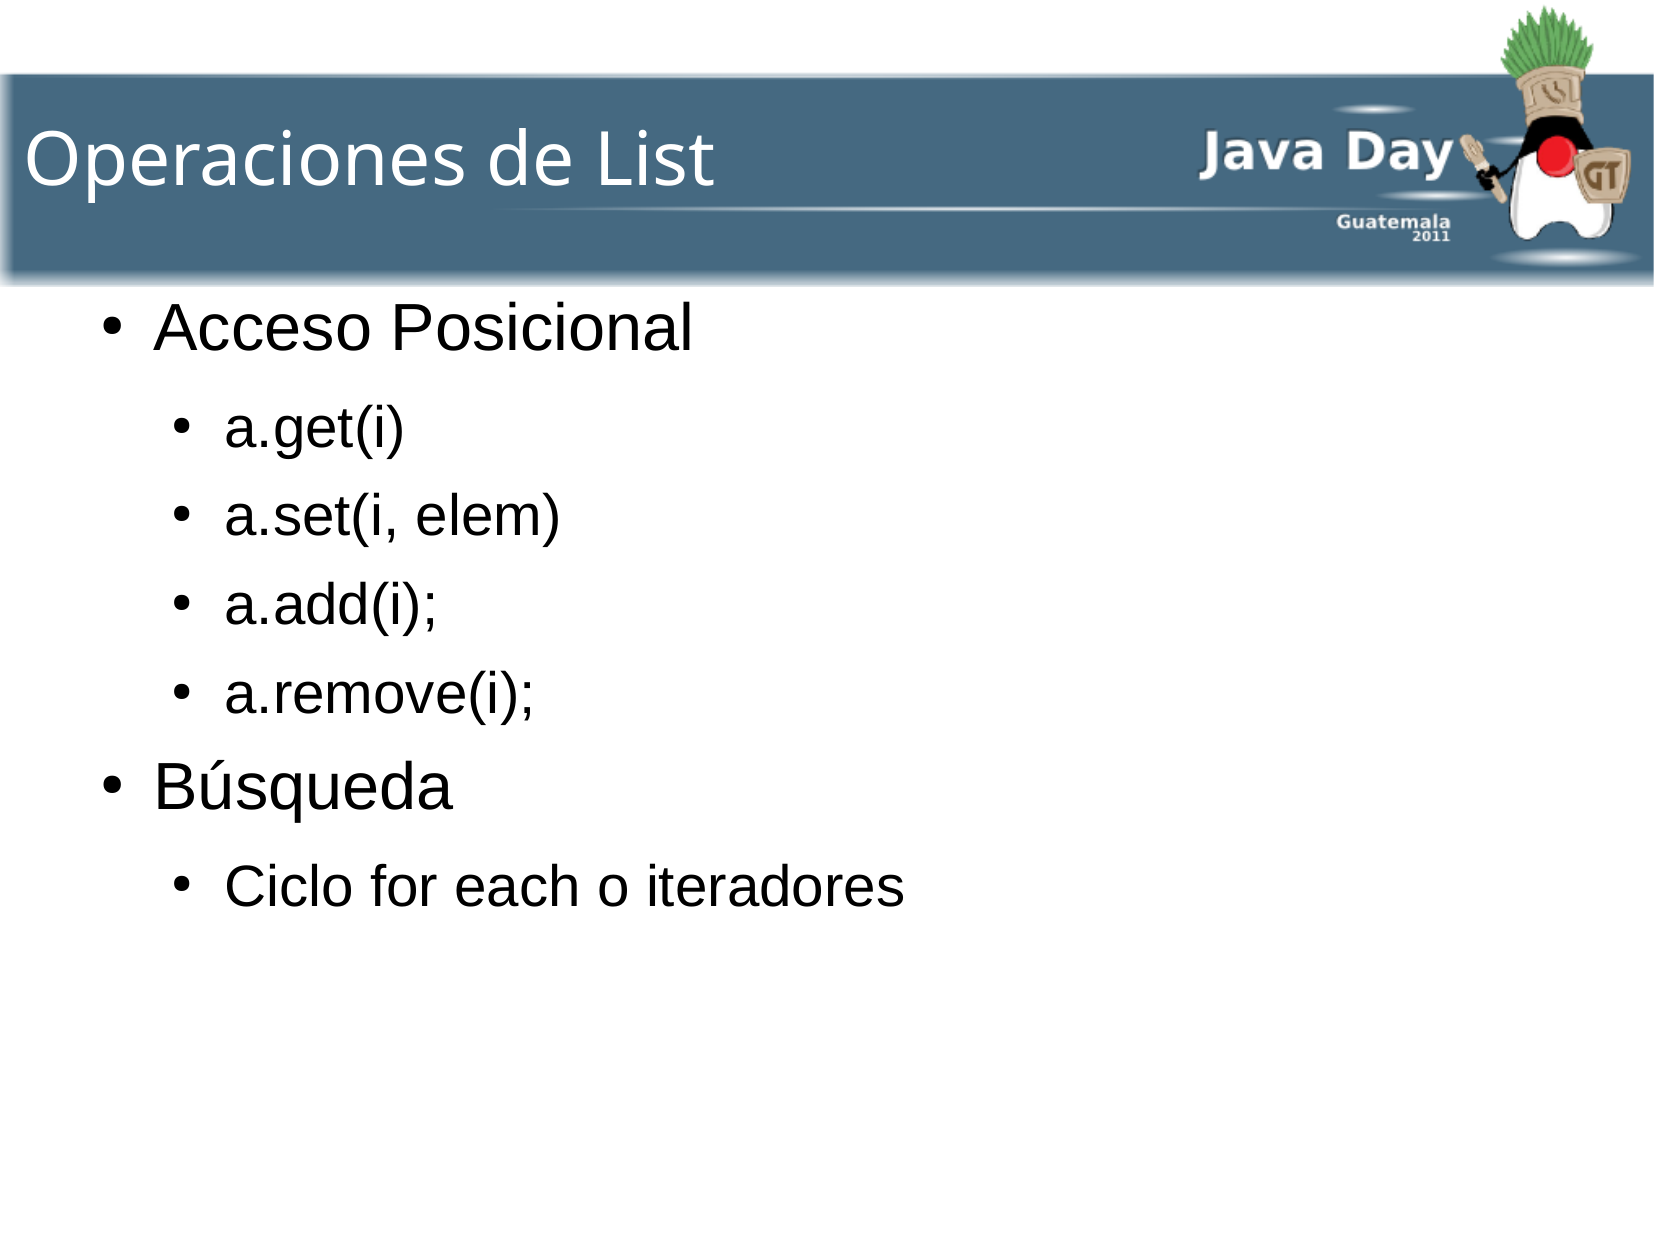

# Operaciones de List
Acceso Posicional
a.get(i)
a.set(i, elem)
a.add(i);
a.remove(i);
Búsqueda
Ciclo for each o iteradores